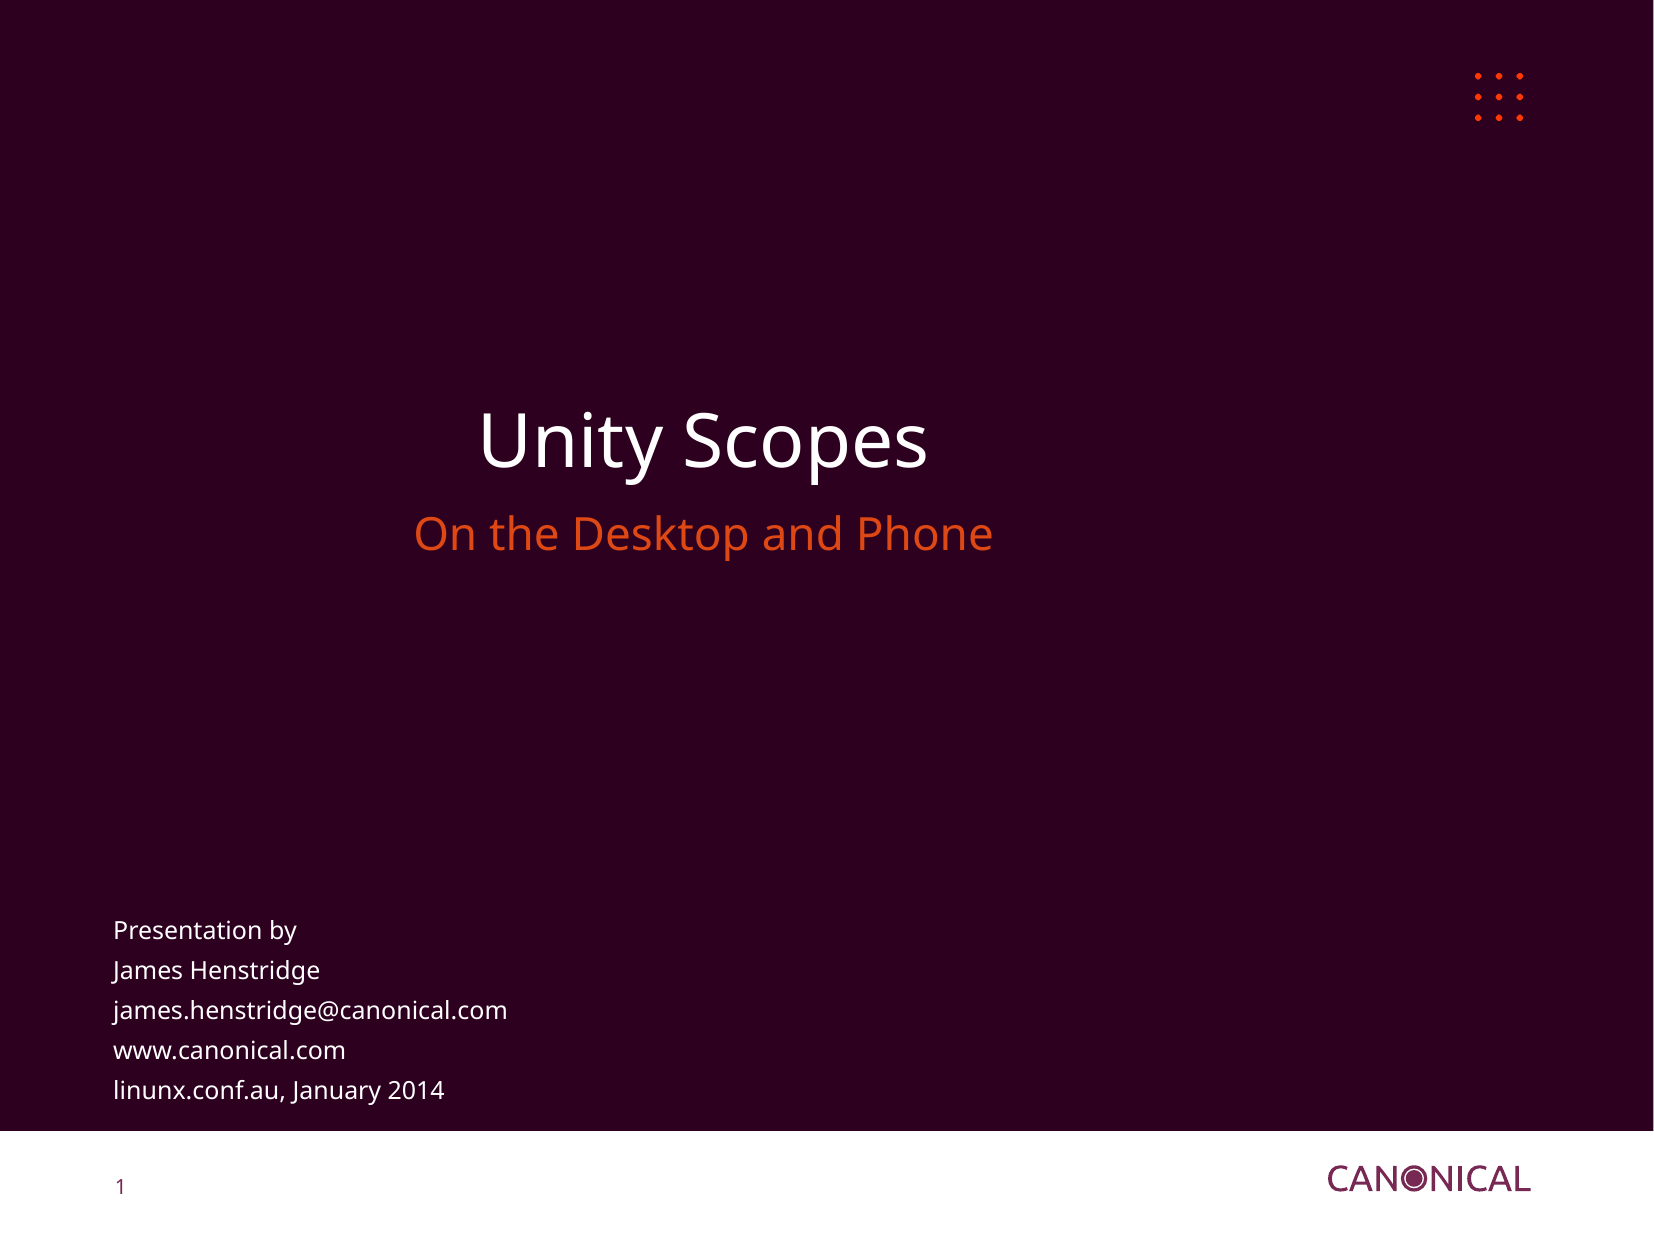

# Unity Scopes On the Desktop and Phone
Presentation by
James Henstridge
james.henstridge@canonical.com
www.canonical.com
linunx.conf.au, January 2014